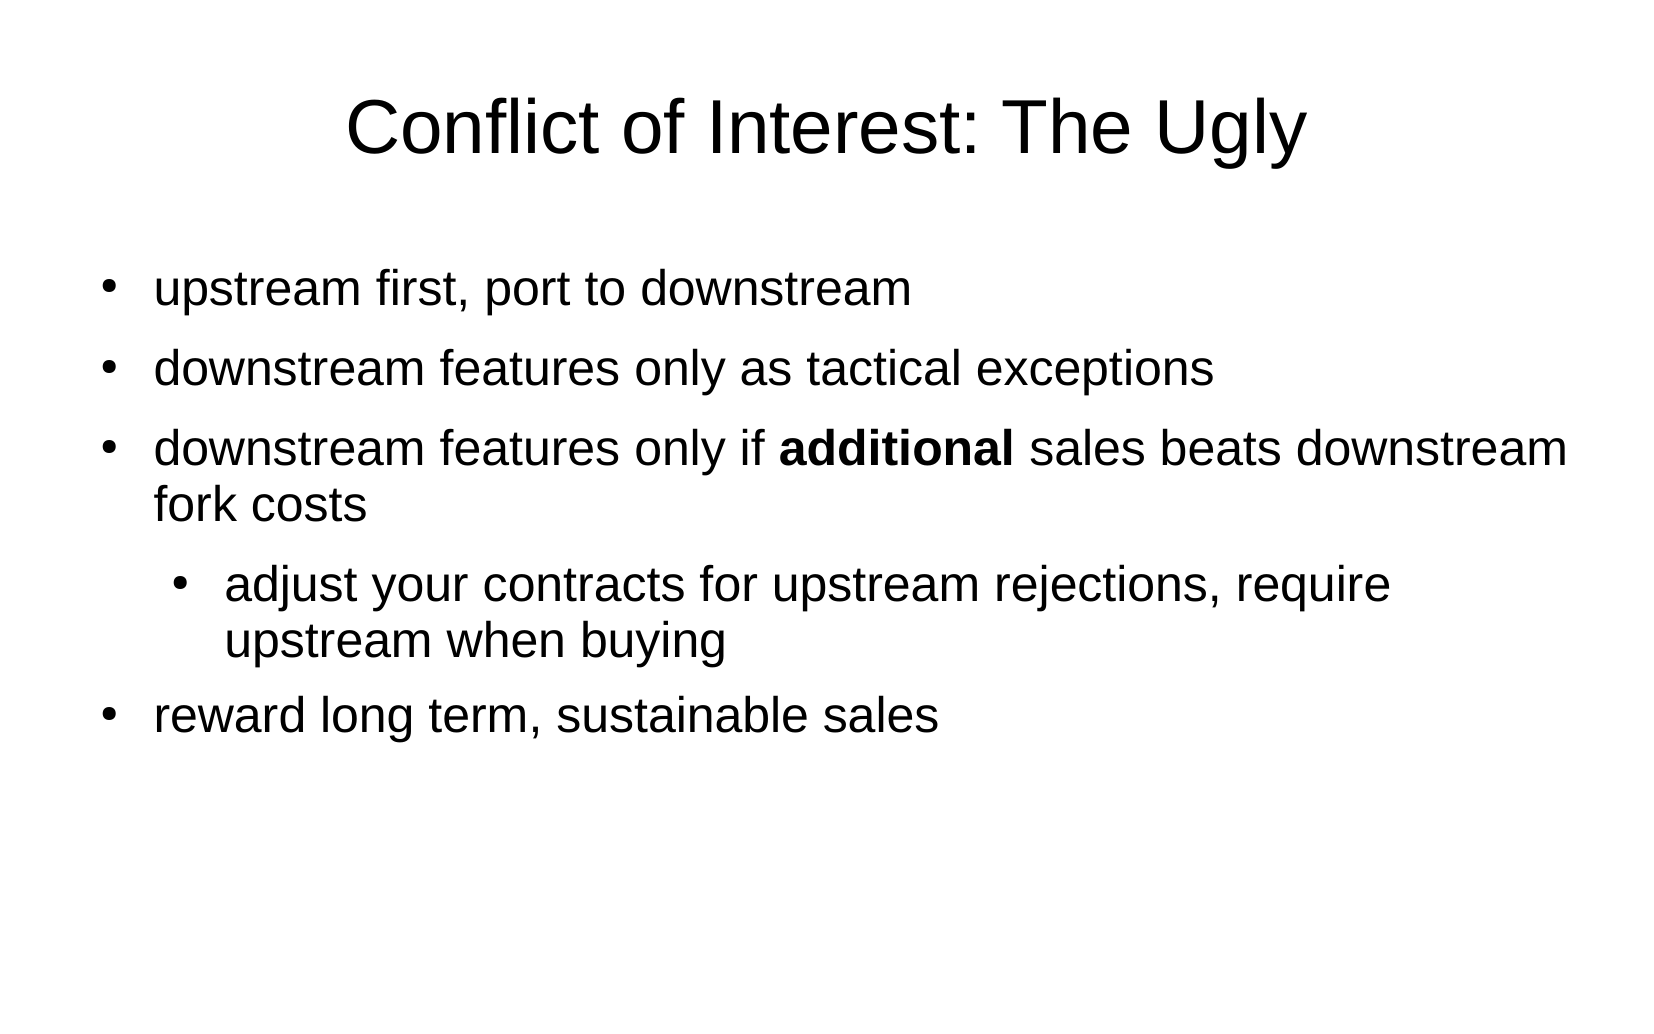

# Conflict of Interest: The Ugly
upstream first, port to downstream
downstream features only as tactical exceptions
downstream features only if additional sales beats downstream fork costs
adjust your contracts for upstream rejections, require upstream when buying
reward long term, sustainable sales